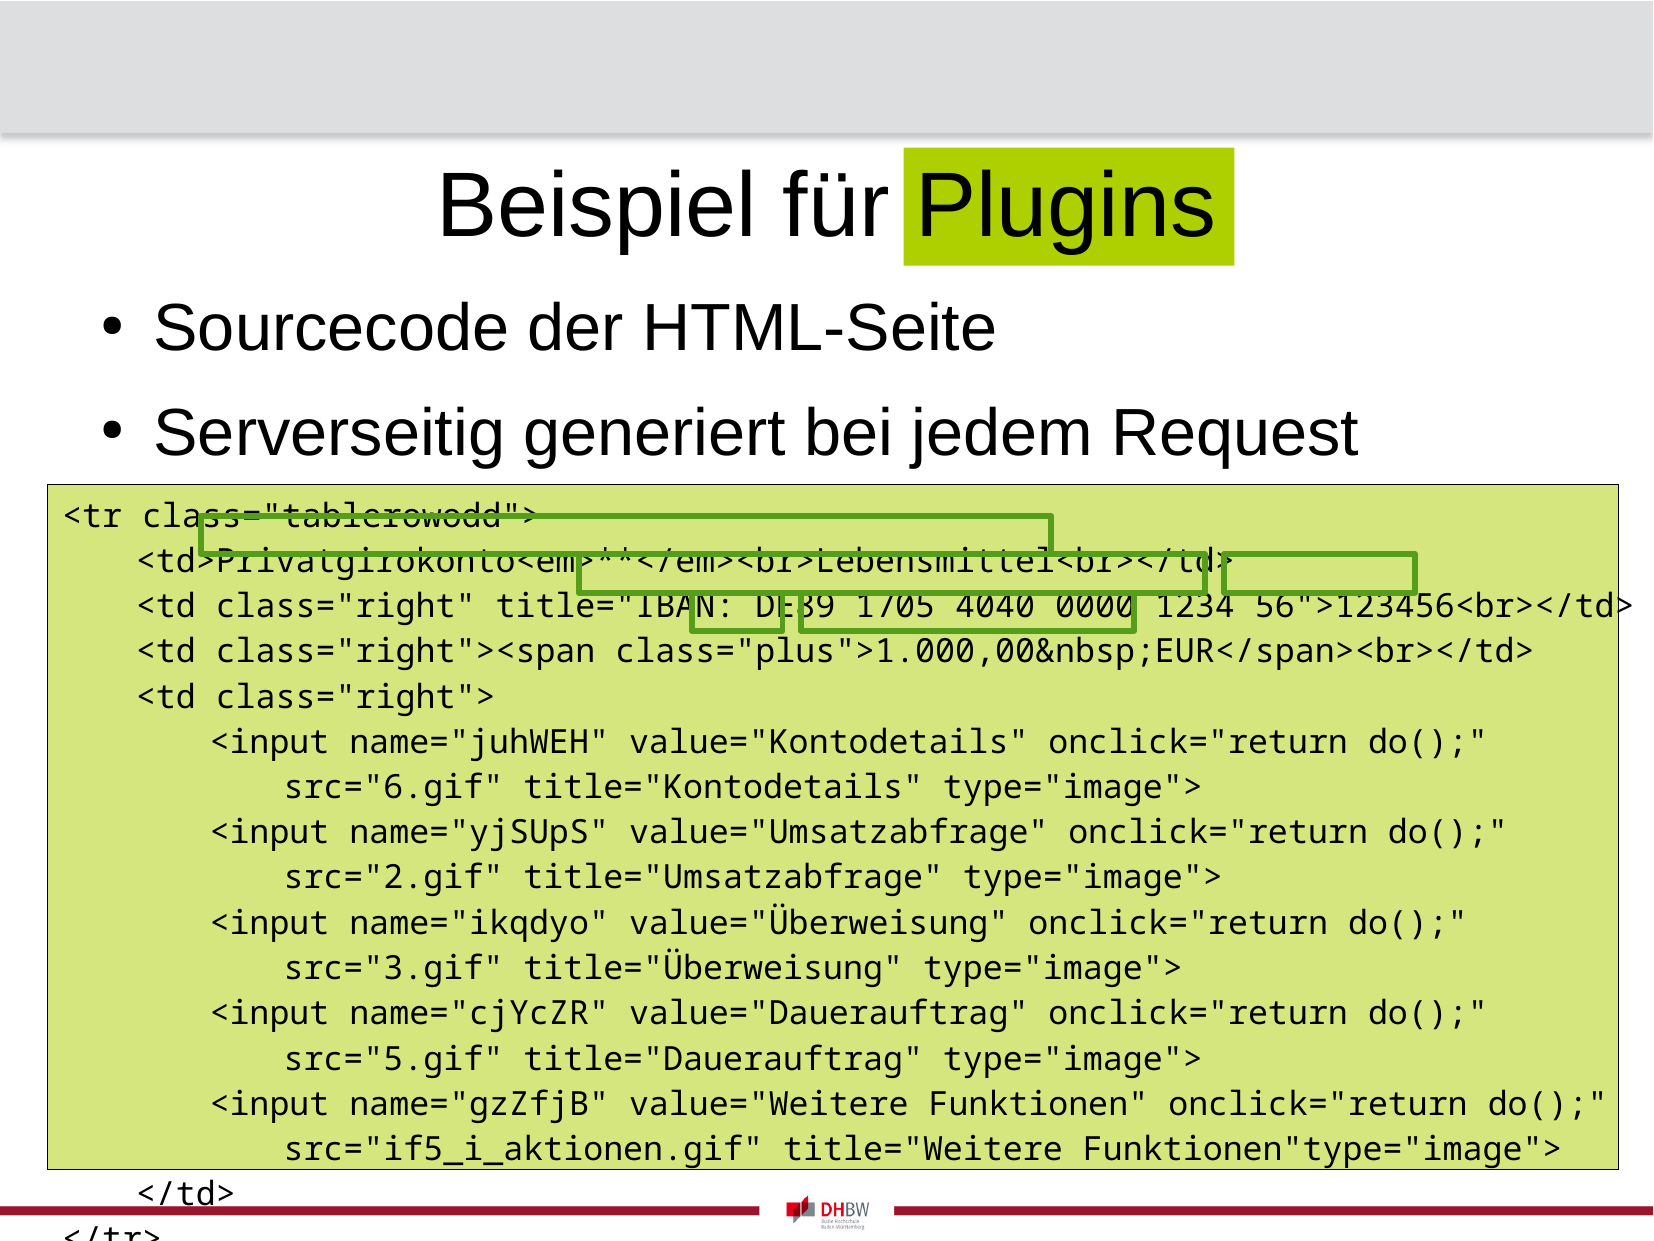

# Beispiel für Plugins
Sourcecode der HTML-Seite
Serverseitig generiert bei jedem Request
<tr class="tablerowodd">
	<td>Privatgirokonto<em>**</em><br>Lebensmittel<br></td>
	<td class="right" title="IBAN: DE89 1705 4040 0000 1234 56">123456<br></td>
	<td class="right"><span class="plus">1.000,00&nbsp;EUR</span><br></td>
	<td class="right">
		<input name="juhWEH" value="Kontodetails" onclick="return do();"
			src="6.gif" title="Kontodetails" type="image">
		<input name="yjSUpS" value="Umsatzabfrage" onclick="return do();"
			src="2.gif" title="Umsatzabfrage" type="image">
		<input name="ikqdyo" value="Überweisung" onclick="return do();"
			src="3.gif" title="Überweisung" type="image">
		<input name="cjYcZR" value="Dauerauftrag" onclick="return do();"
			src="5.gif" title="Dauerauftrag" type="image">
		<input name="gzZfjB" value="Weitere Funktionen" onclick="return do();"
			src="if5_i_aktionen.gif" title="Weitere Funktionen"type="image">
	</td>
</tr>